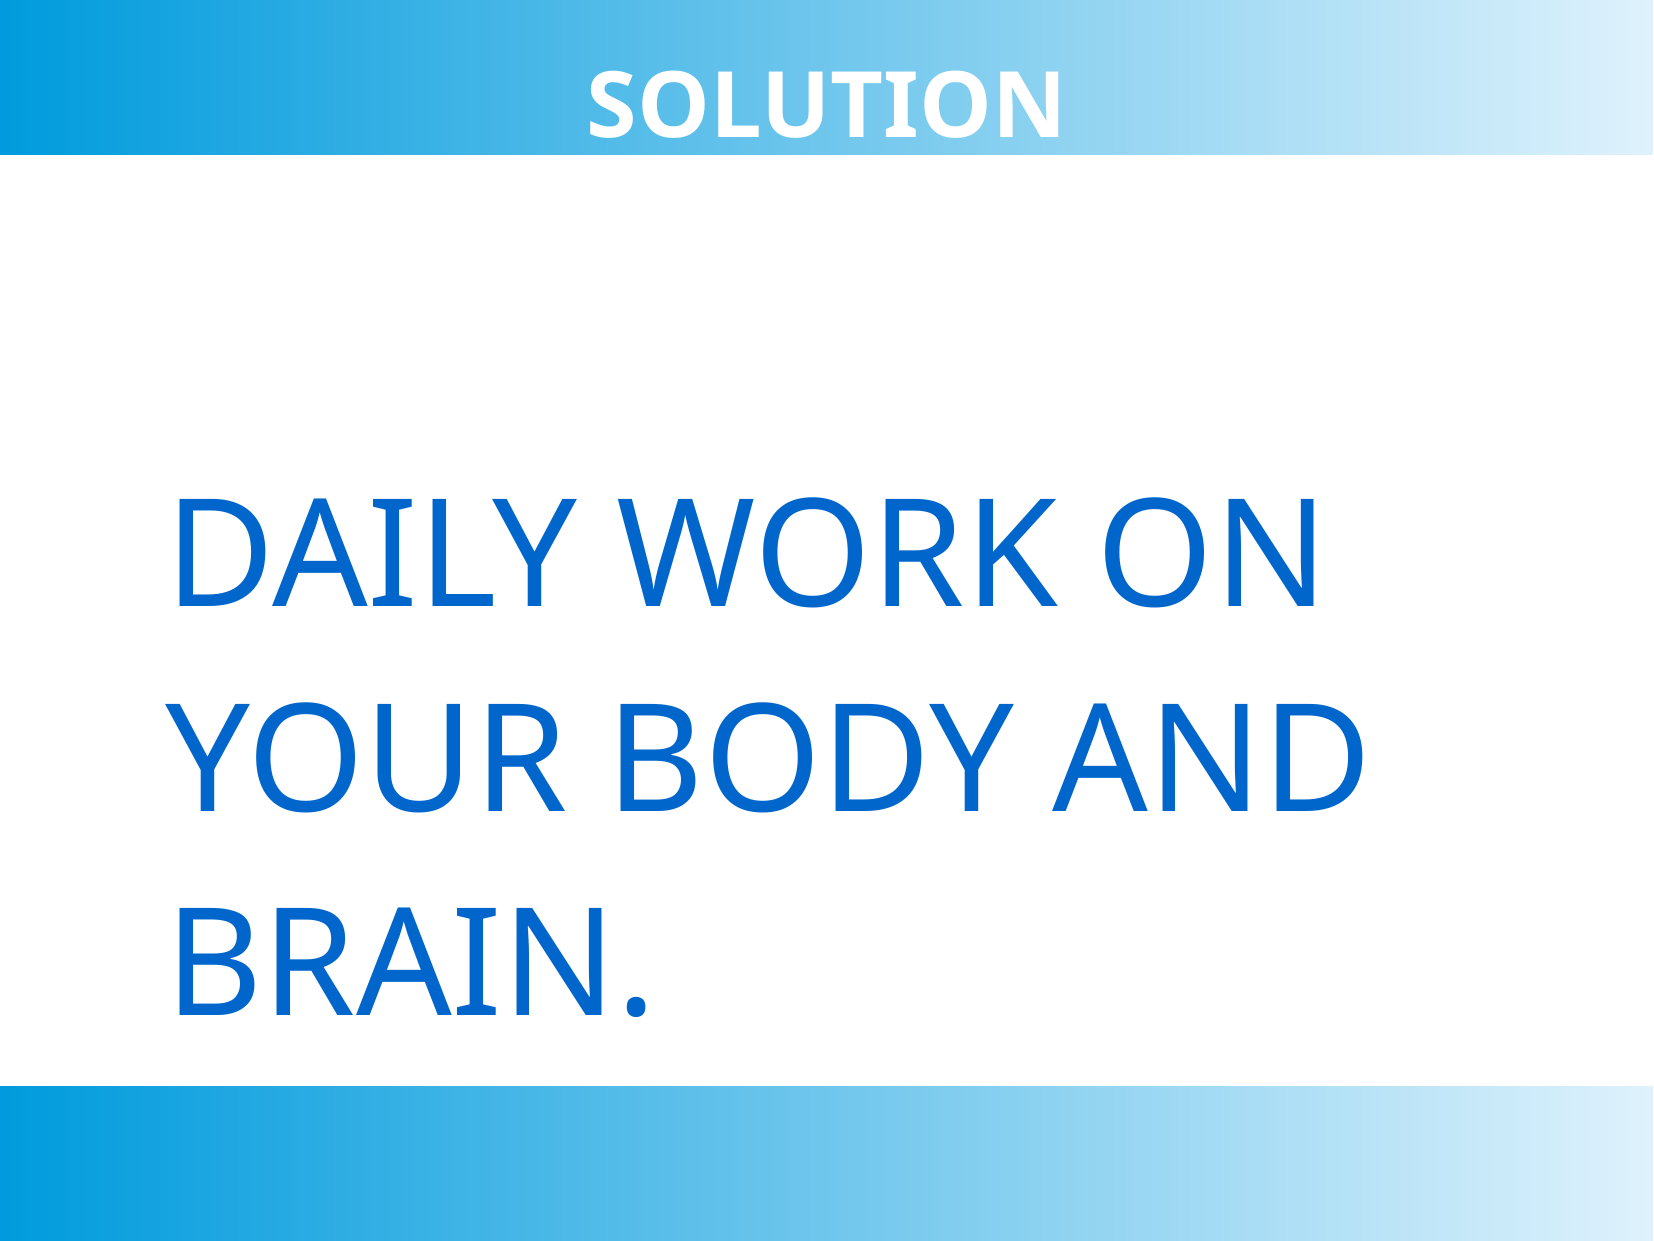

# SOLUTION
DAILY WORK ON YOUR BODY AND BRAIN.